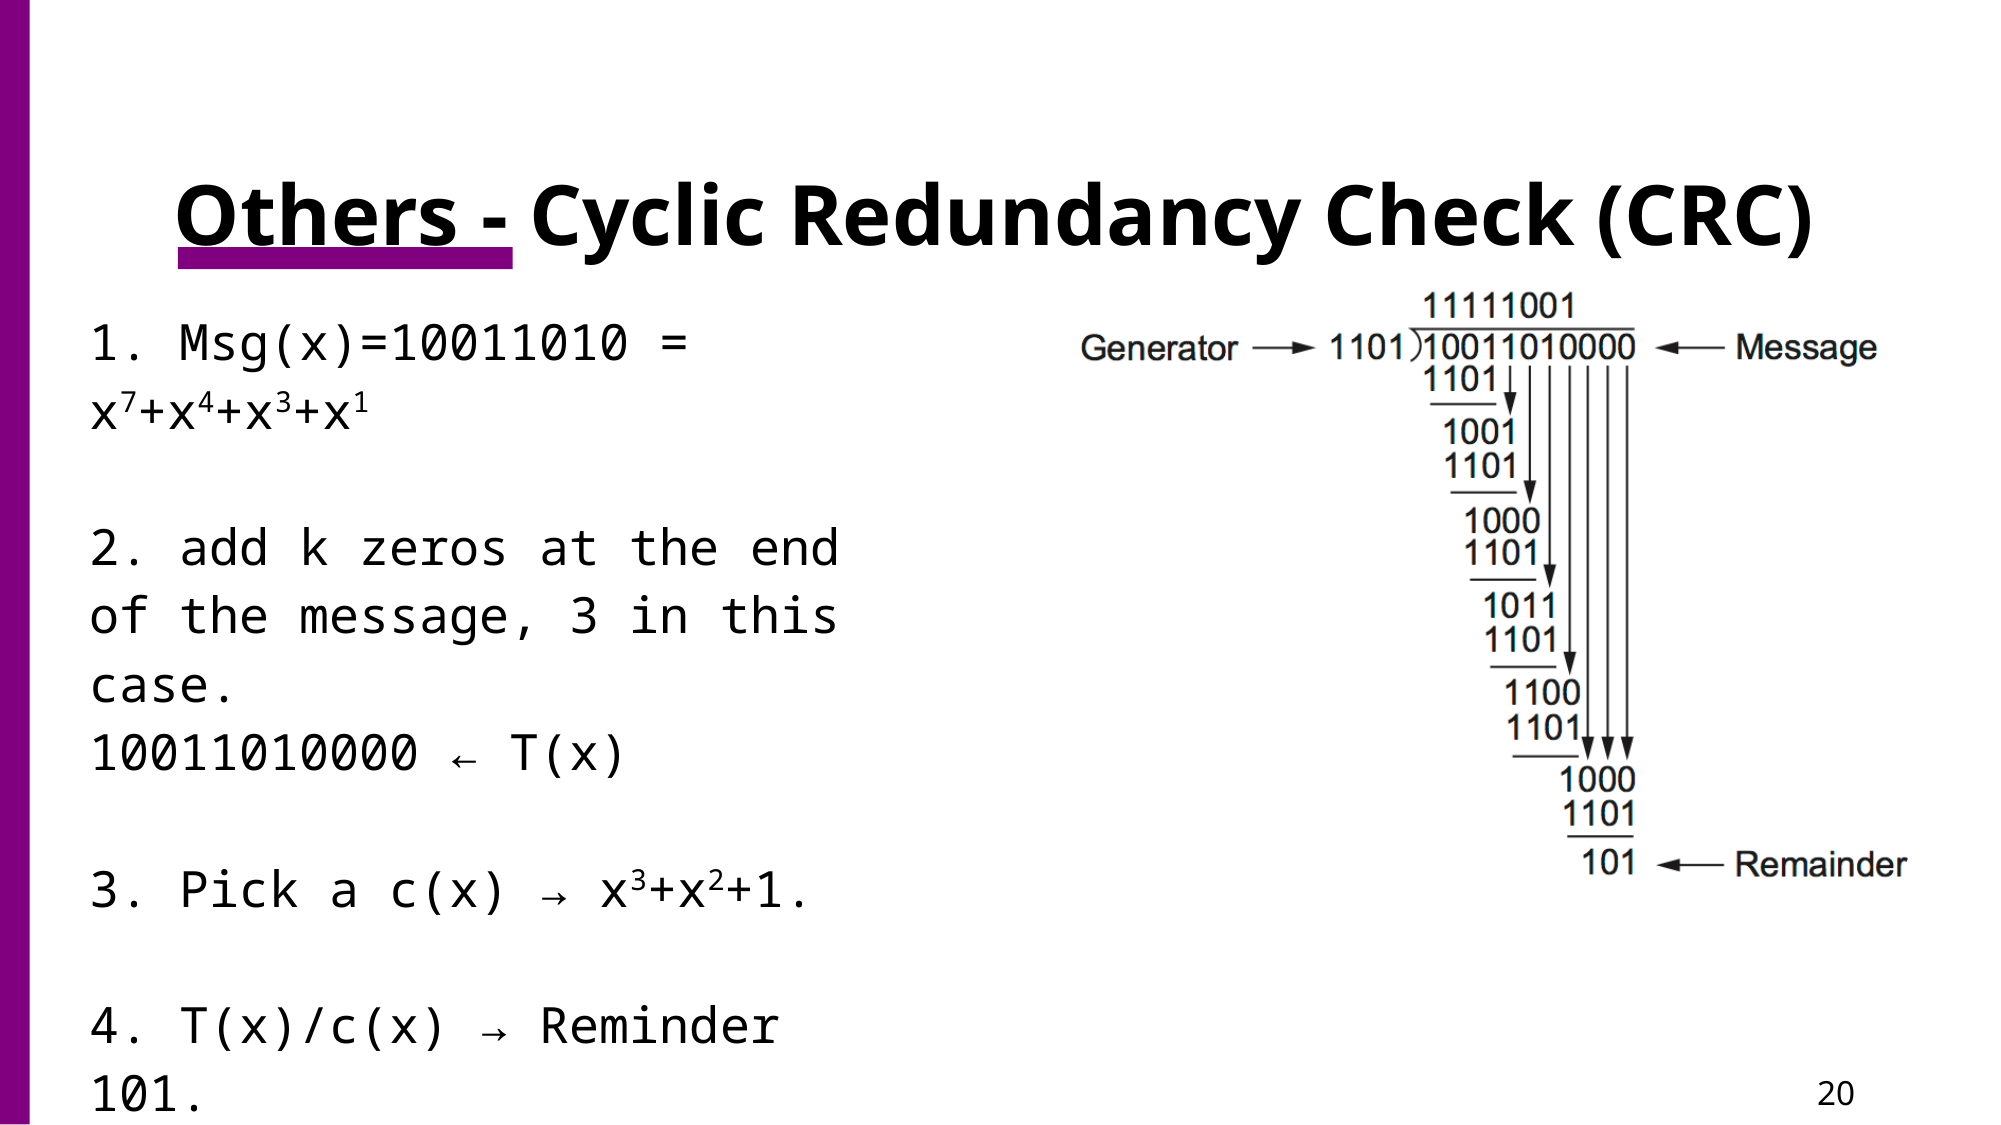

# Others - Cyclic Redundancy Check (CRC)
1. Msg(x)=10011010 = x7+x4+x3+x1
2. add k zeros at the end of the message, 3 in this case.
10011010000 ← T(x)
3. Pick a c(x) → x3+x2+1.
4. T(x)/c(x) → Reminder 101.
5. Subtract from message and send